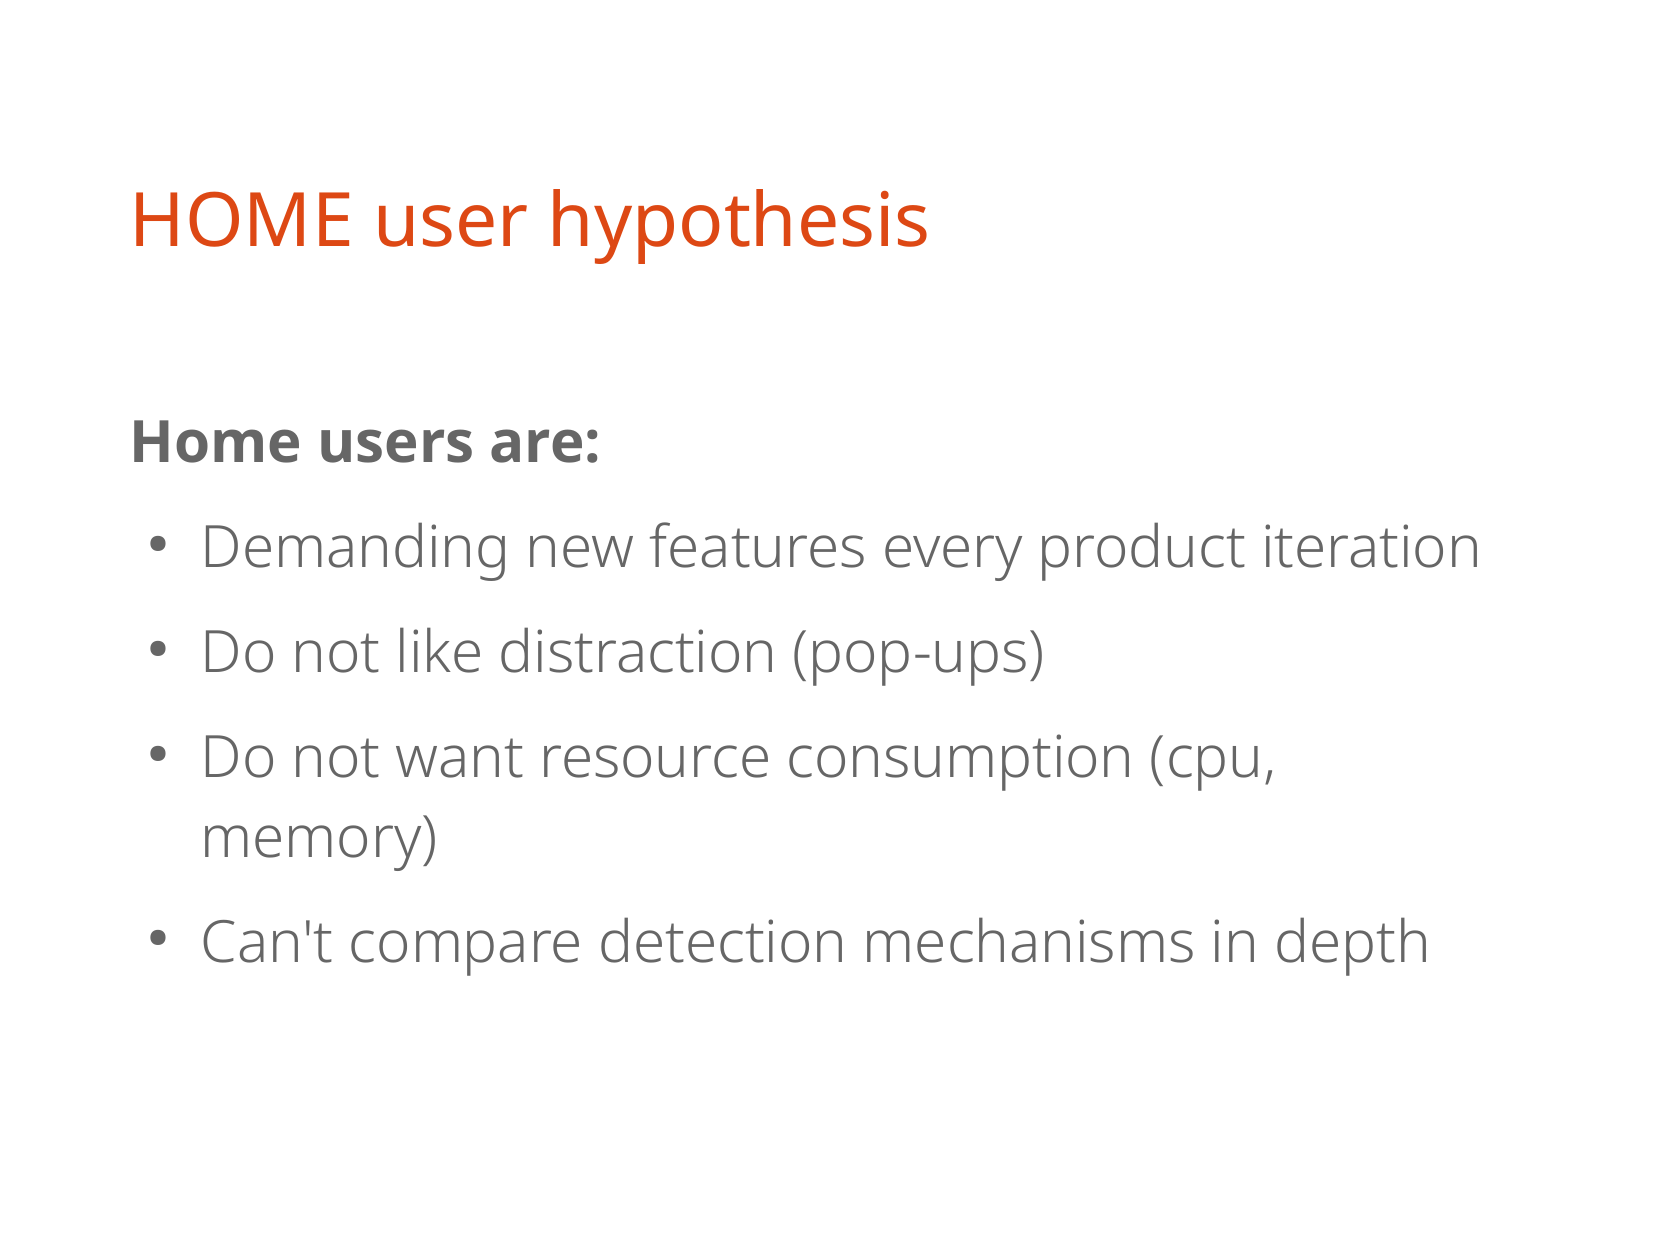

# HOME user hypothesis
Home users are:
Demanding new features every product iteration
Do not like distraction (pop-ups)
Do not want resource consumption (cpu, memory)
Can't compare detection mechanisms in depth